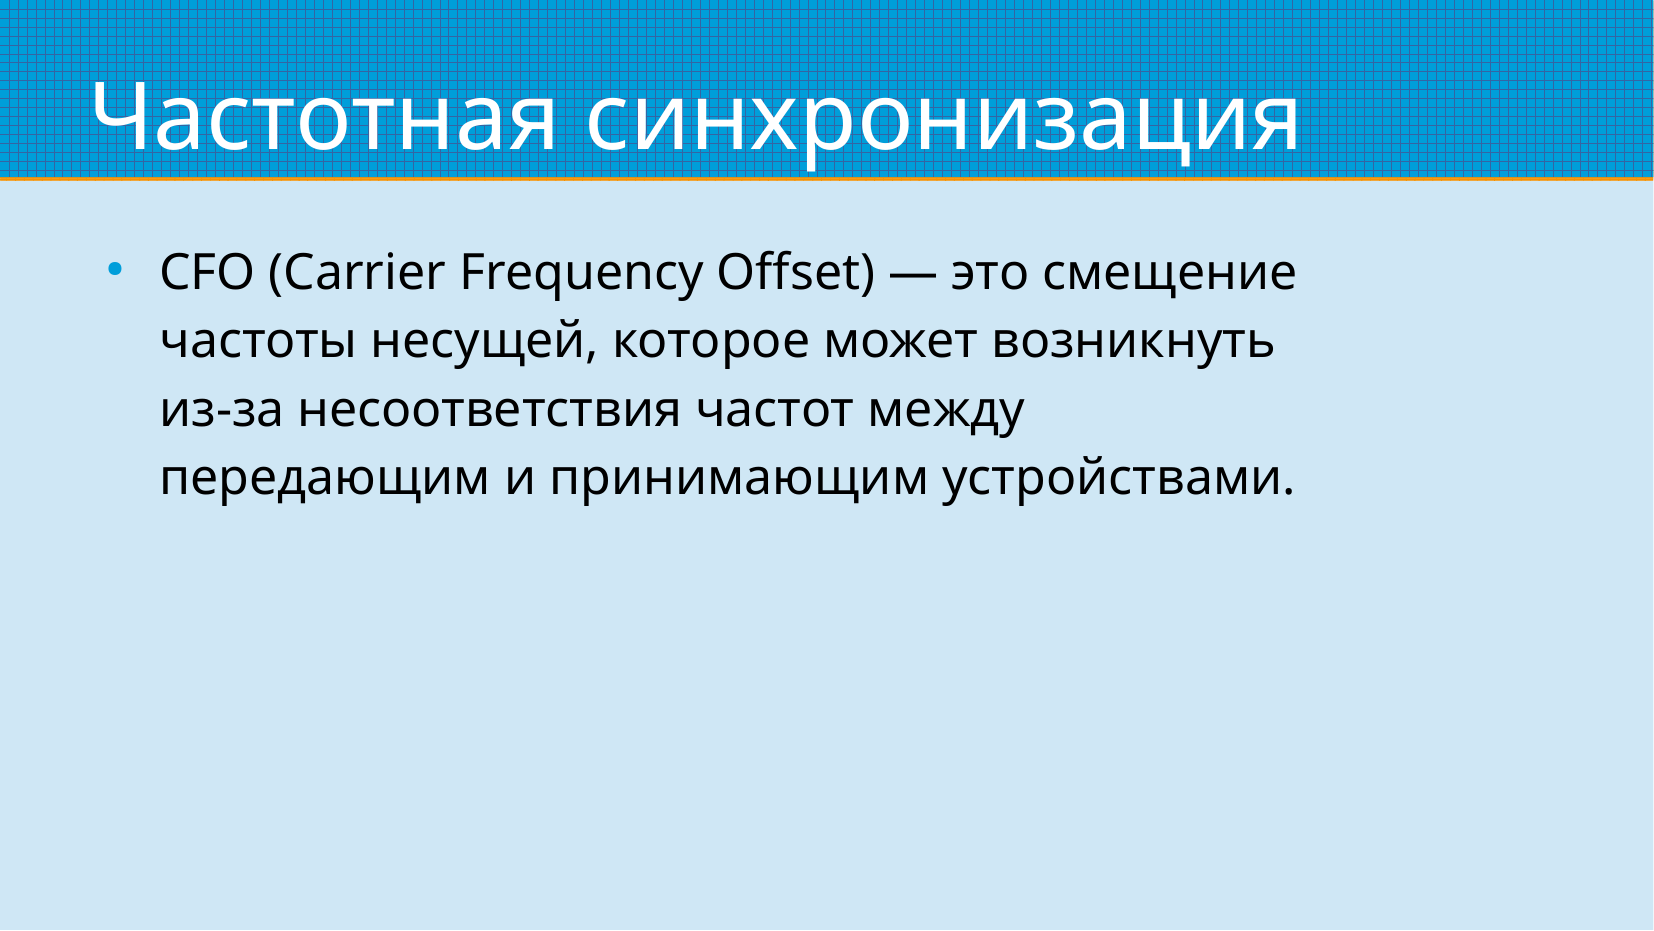

# Частотная синхронизация
CFO (Carrier Frequency Offset) — это смещение частоты несущей, которое может возникнуть из-за несоответствия частот между передающим и принимающим устройствами.